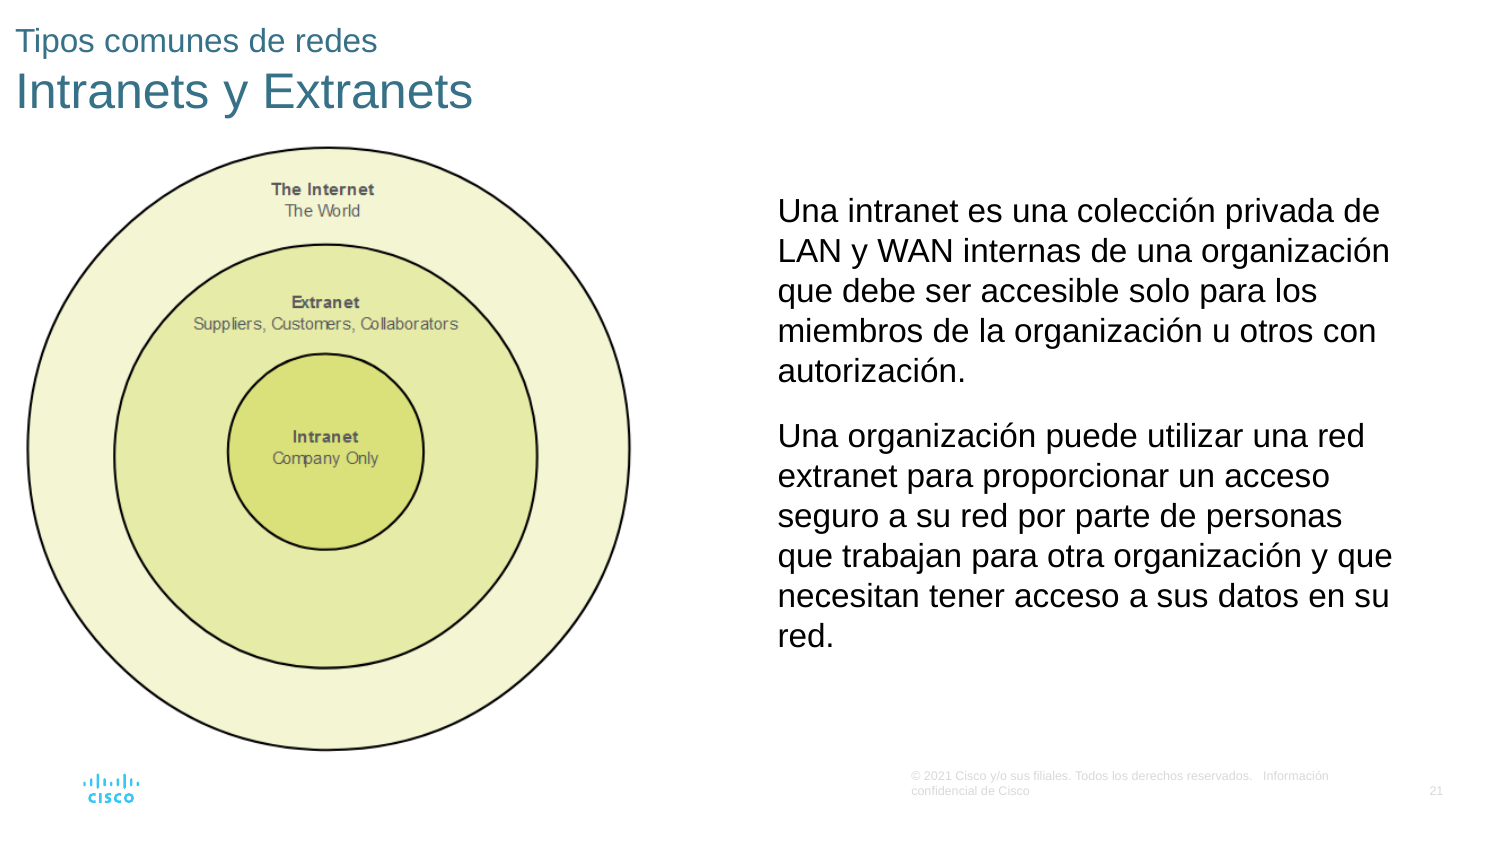

# Tipos comunes de redes Intranets y Extranets
Una intranet es una colección privada de LAN y WAN internas de una organización que debe ser accesible solo para los miembros de la organización u otros con autorización.
Una organización puede utilizar una red extranet para proporcionar un acceso seguro a su red por parte de personas que trabajan para otra organización y que necesitan tener acceso a sus datos en su red.